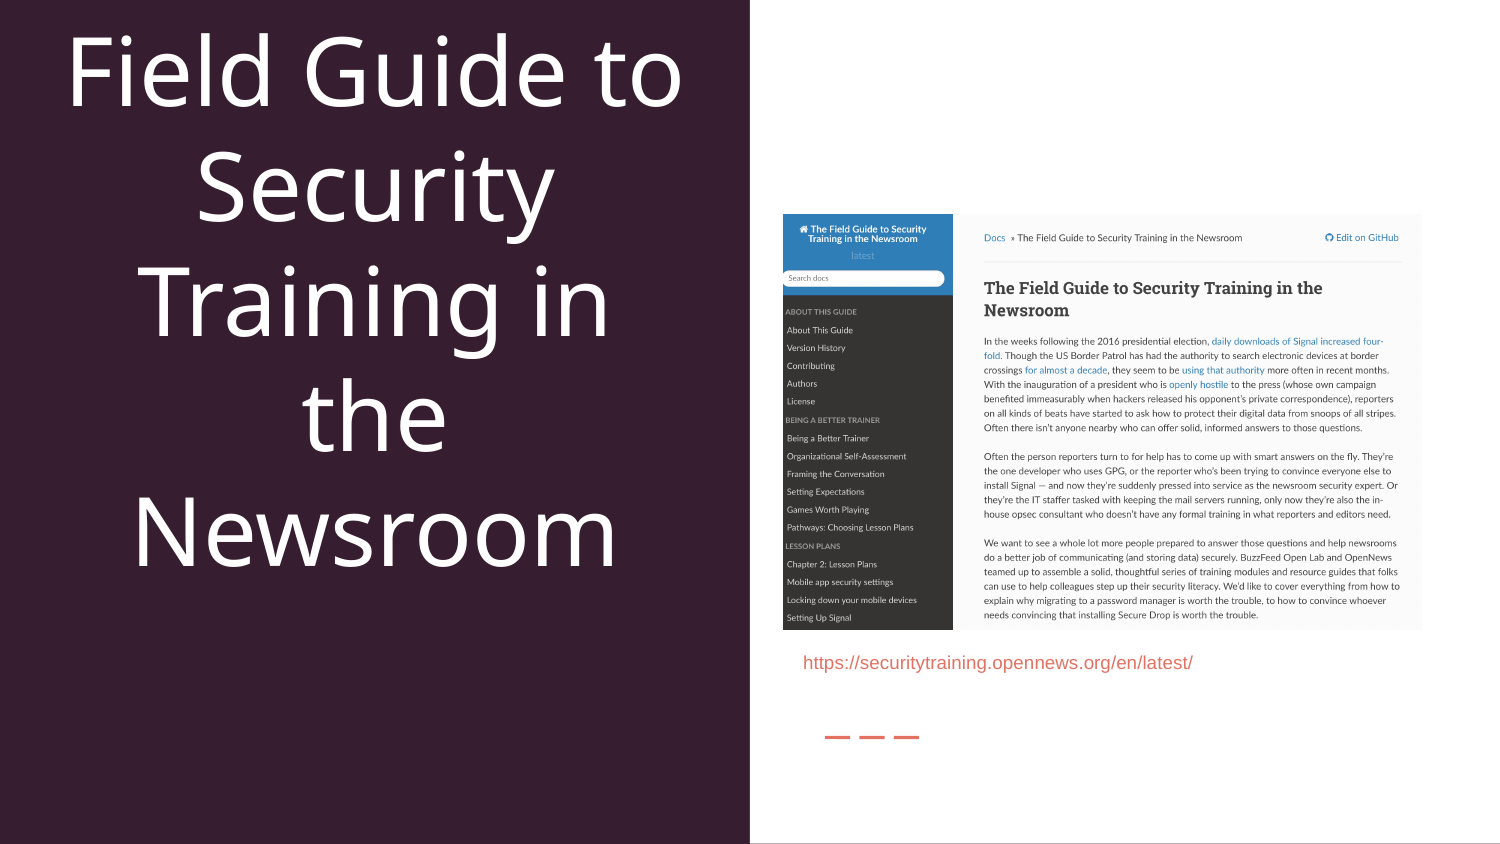

# Field Guide to Security Training in the Newsroom
https://securitytraining.opennews.org/en/latest/